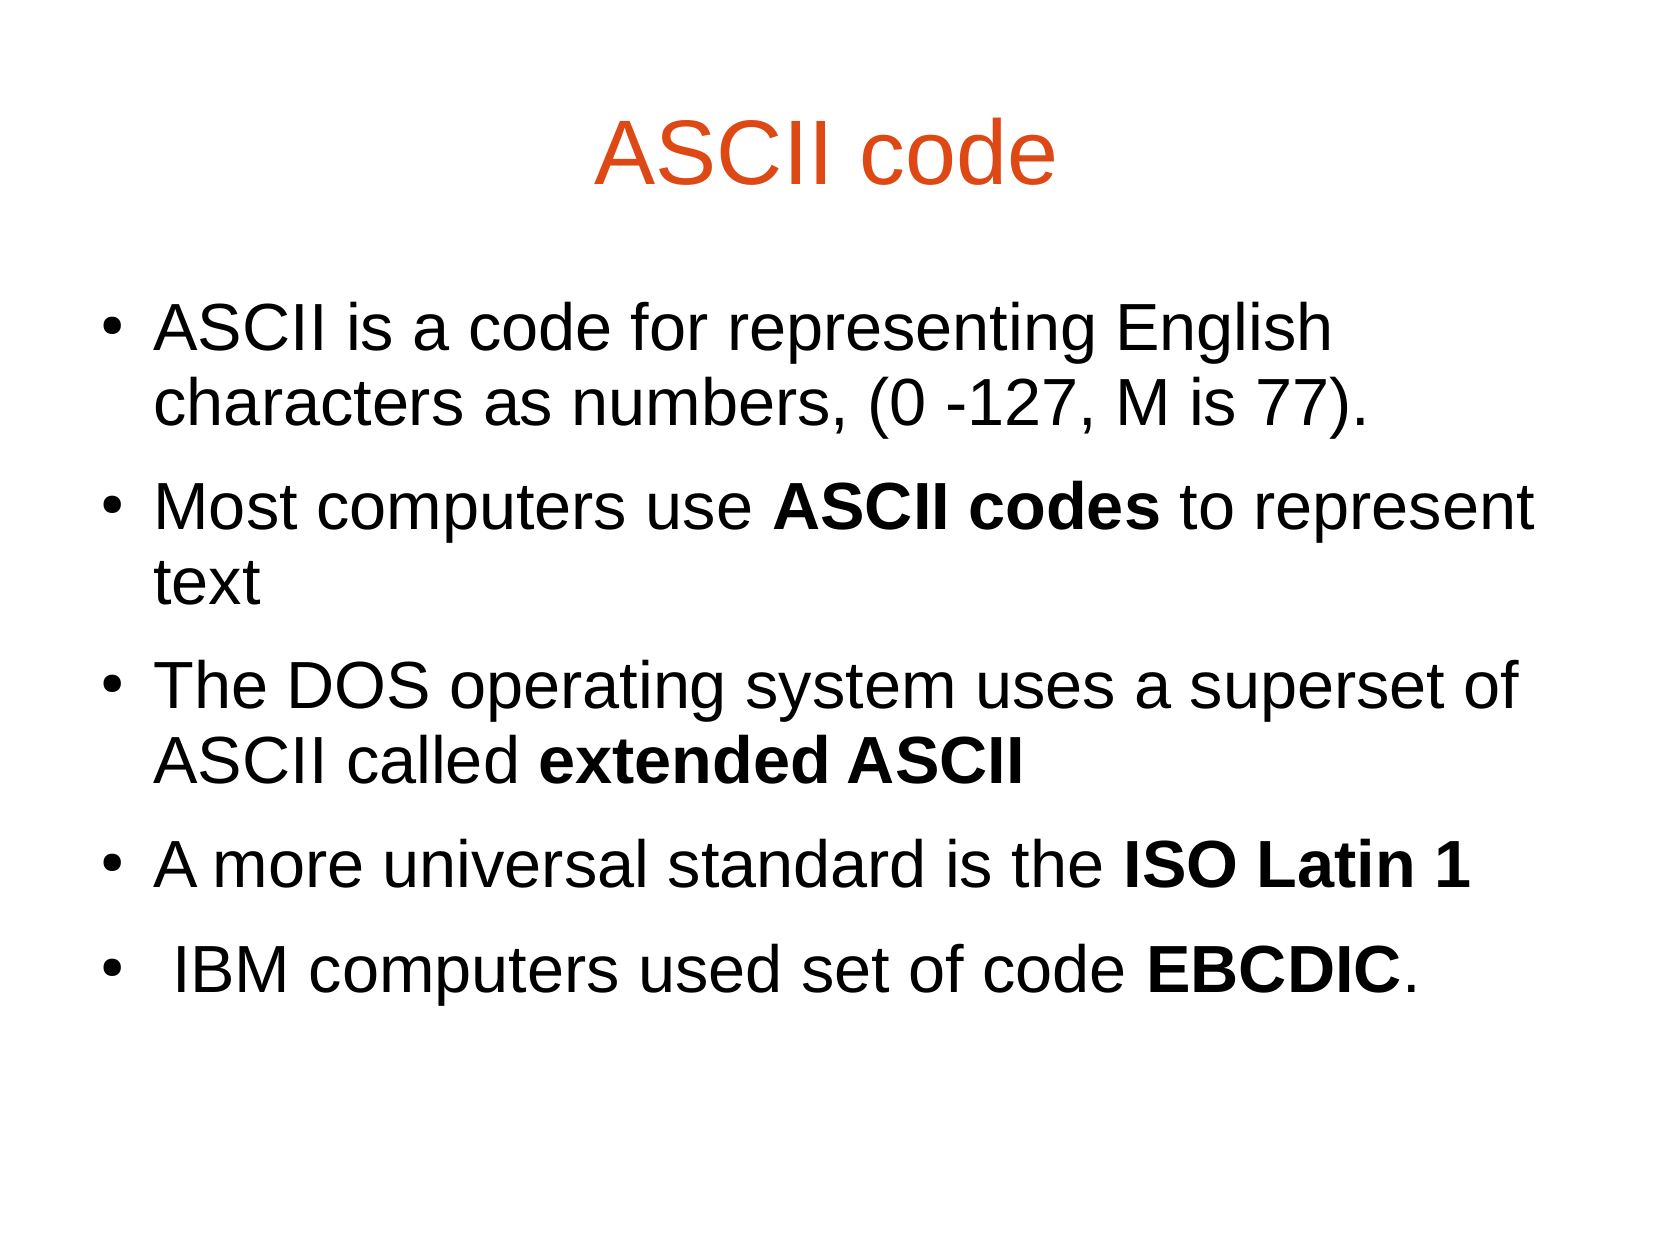

# ASCII code
ASCII is a code for representing English characters as numbers, (0 -127, M is 77).
Most computers use ASCII codes to represent text
The DOS operating system uses a superset of ASCII called extended ASCII
A more universal standard is the ISO Latin 1
 IBM computers used set of code EBCDIC.